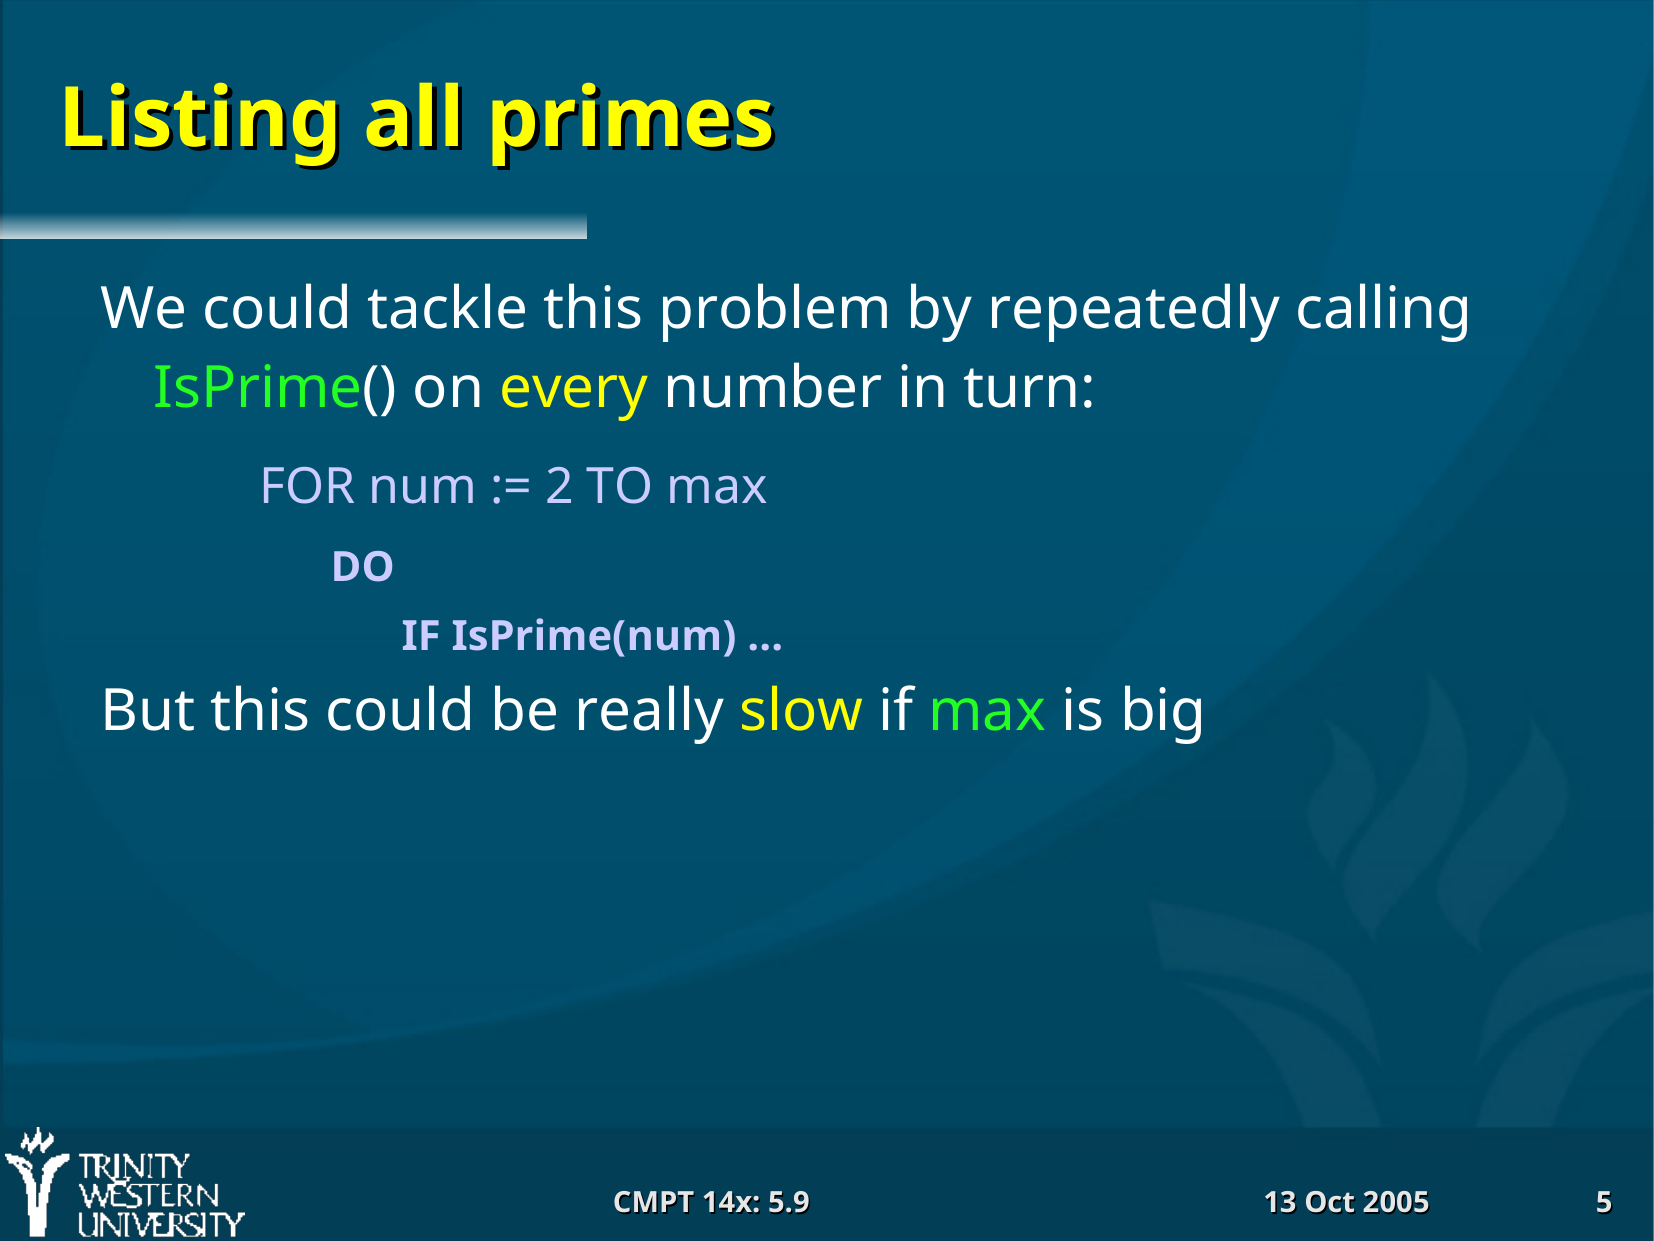

# Listing all primes
We could tackle this problem by repeatedly calling IsPrime() on every number in turn:
FOR num := 2 TO max
DO
IF IsPrime(num) ...
But this could be really slow if max is big
CMPT 14x: 5.9
13 Oct 2005
5